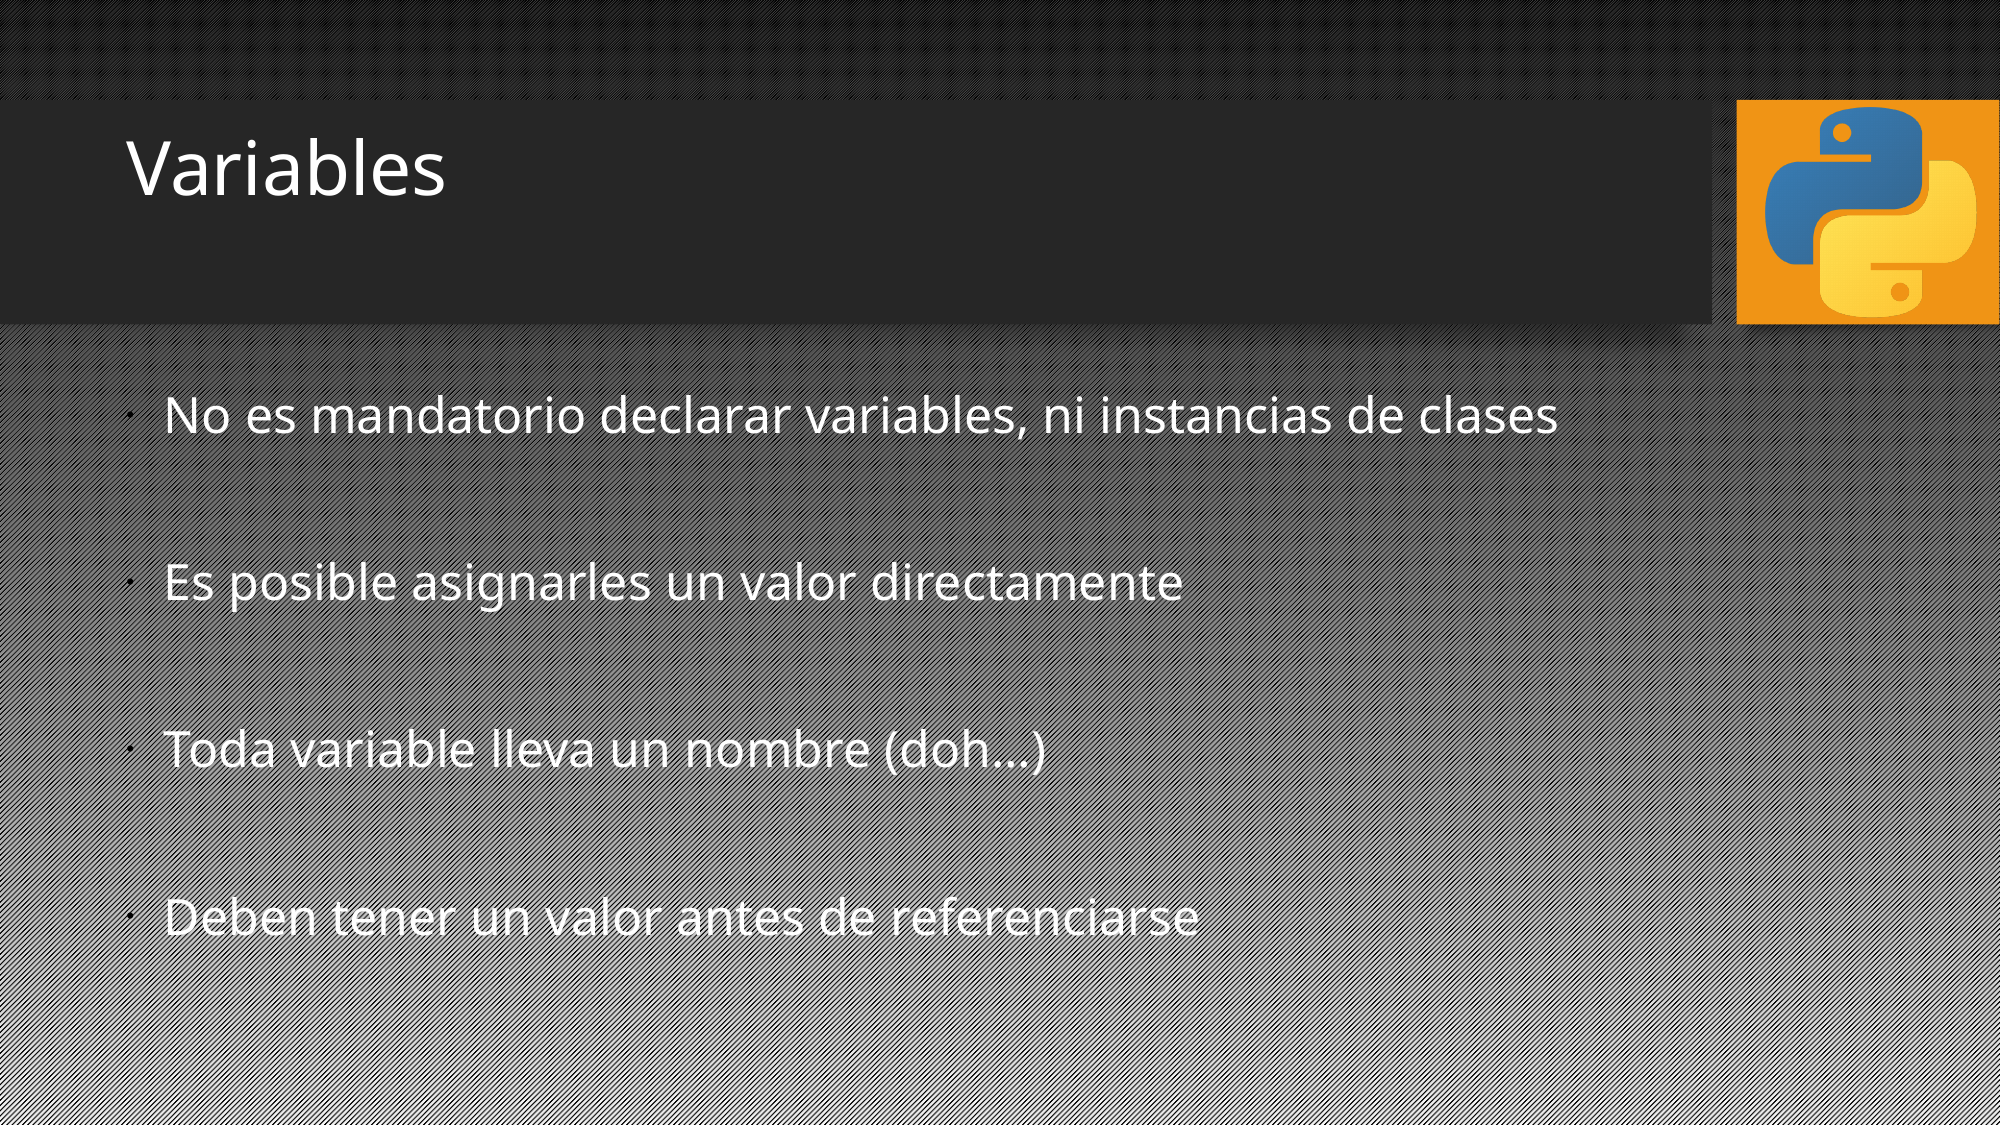

# Variables
No es mandatorio declarar variables, ni instancias de clases
Es posible asignarles un valor directamente
Toda variable lleva un nombre (doh…)
Deben tener un valor antes de referenciarse